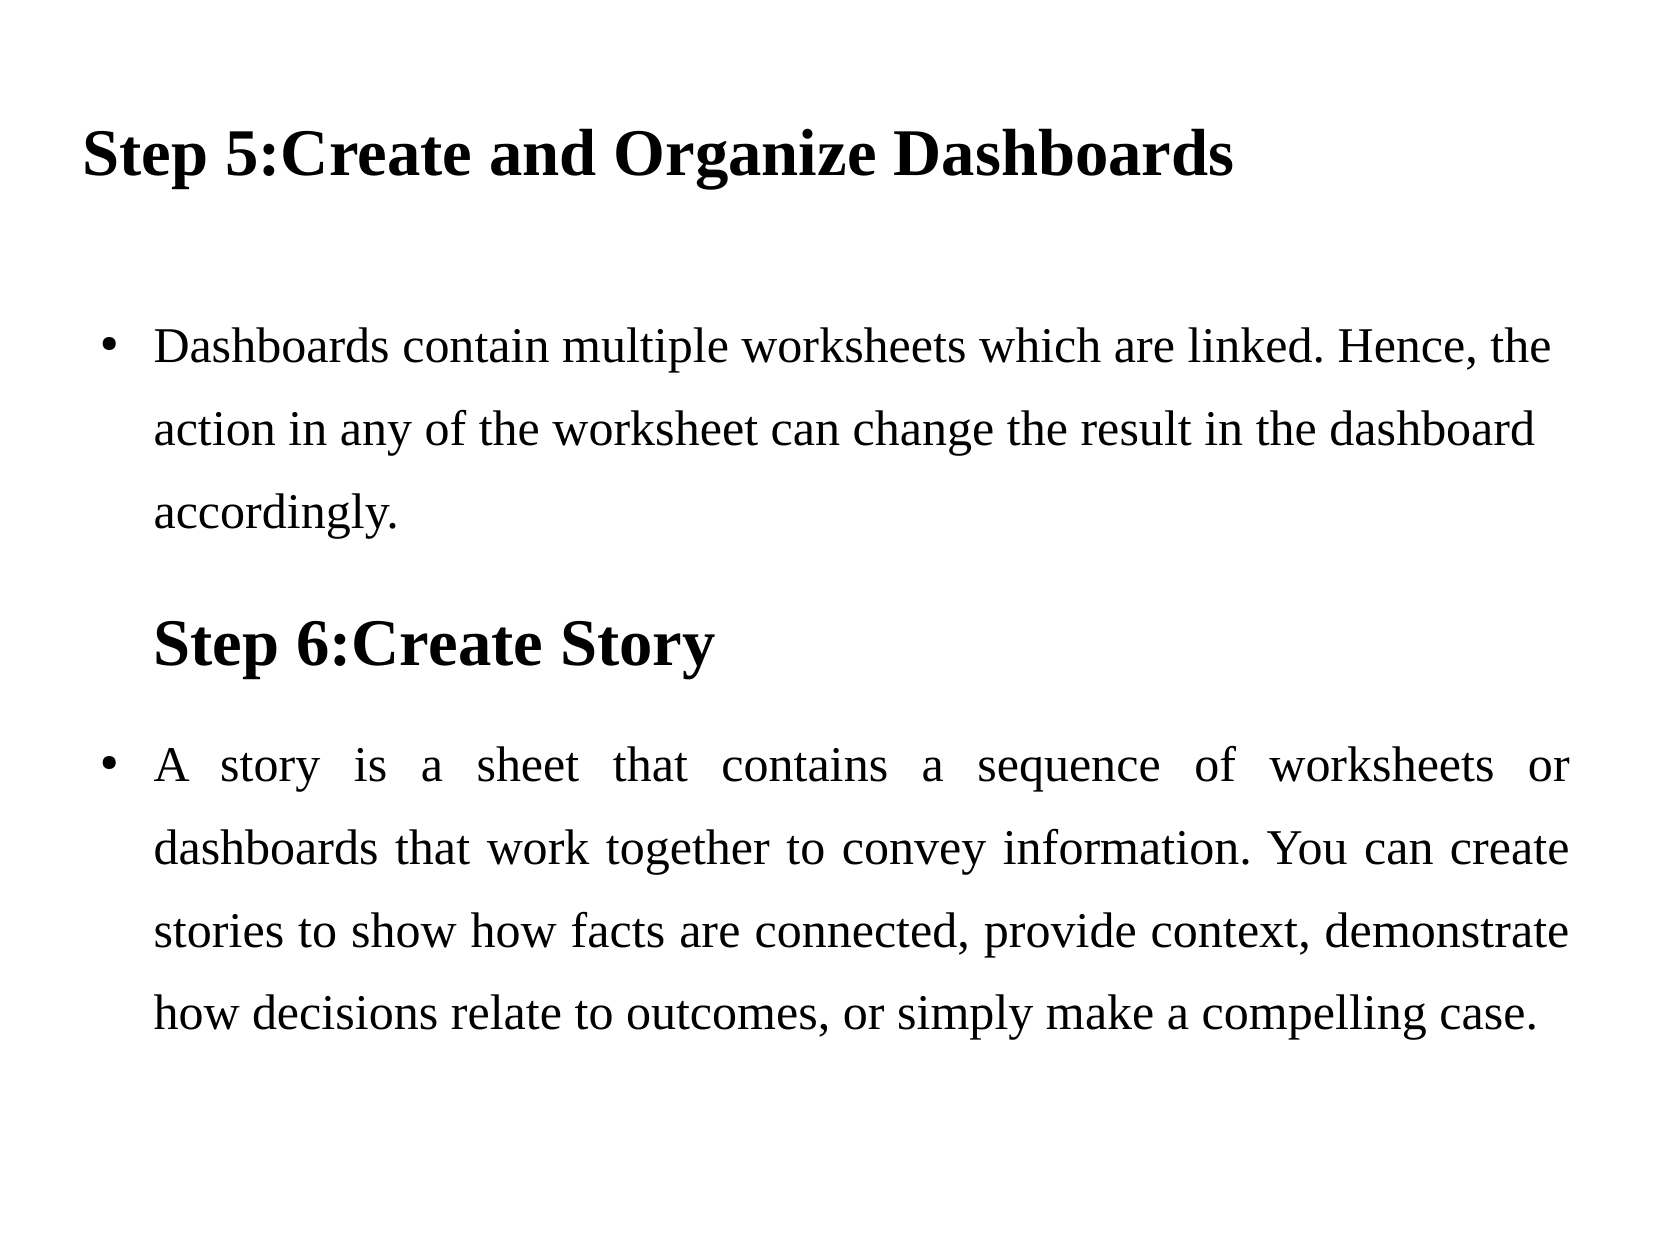

# Step 5:Create and Organize Dashboards
Dashboards contain multiple worksheets which are linked. Hence, the action in any of the worksheet can change the result in the dashboard accordingly.
Step 6:Create Story
A story is a sheet that contains a sequence of worksheets or dashboards that work together to convey information. You can create stories to show how facts are connected, provide context, demonstrate how decisions relate to outcomes, or simply make a compelling case.